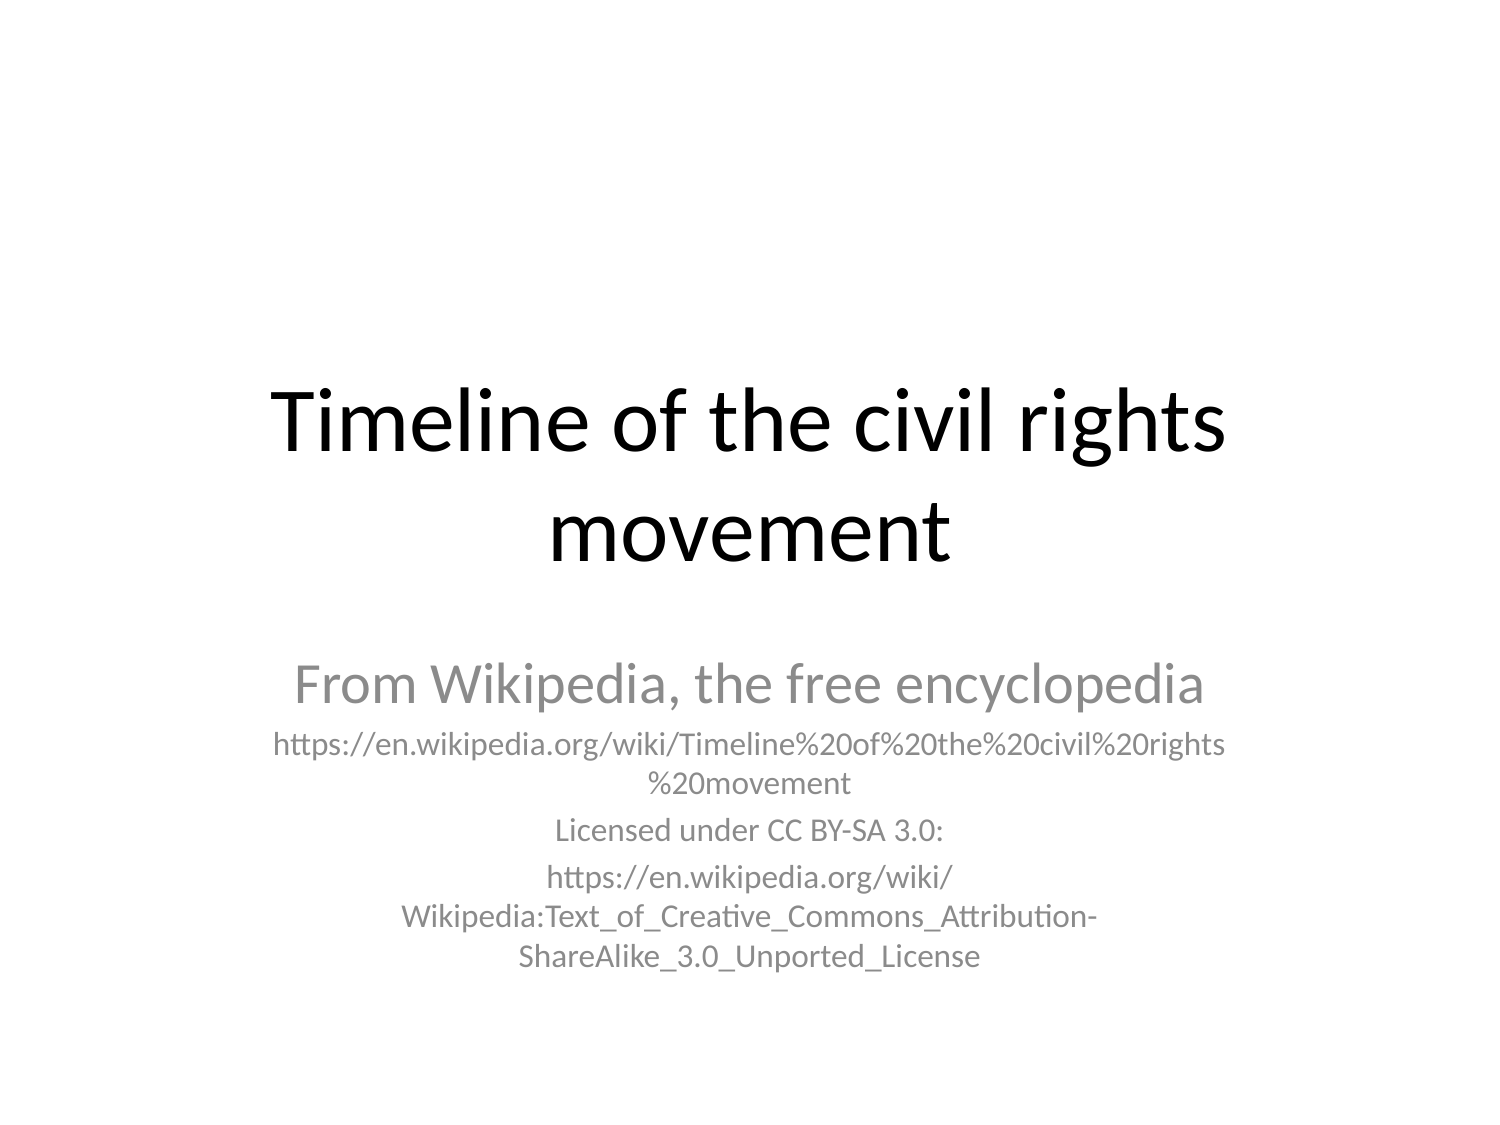

# Timeline of the civil rights movement
From Wikipedia, the free encyclopedia
https://en.wikipedia.org/wiki/Timeline%20of%20the%20civil%20rights%20movement
Licensed under CC BY-SA 3.0:
https://en.wikipedia.org/wiki/Wikipedia:Text_of_Creative_Commons_Attribution-ShareAlike_3.0_Unported_License